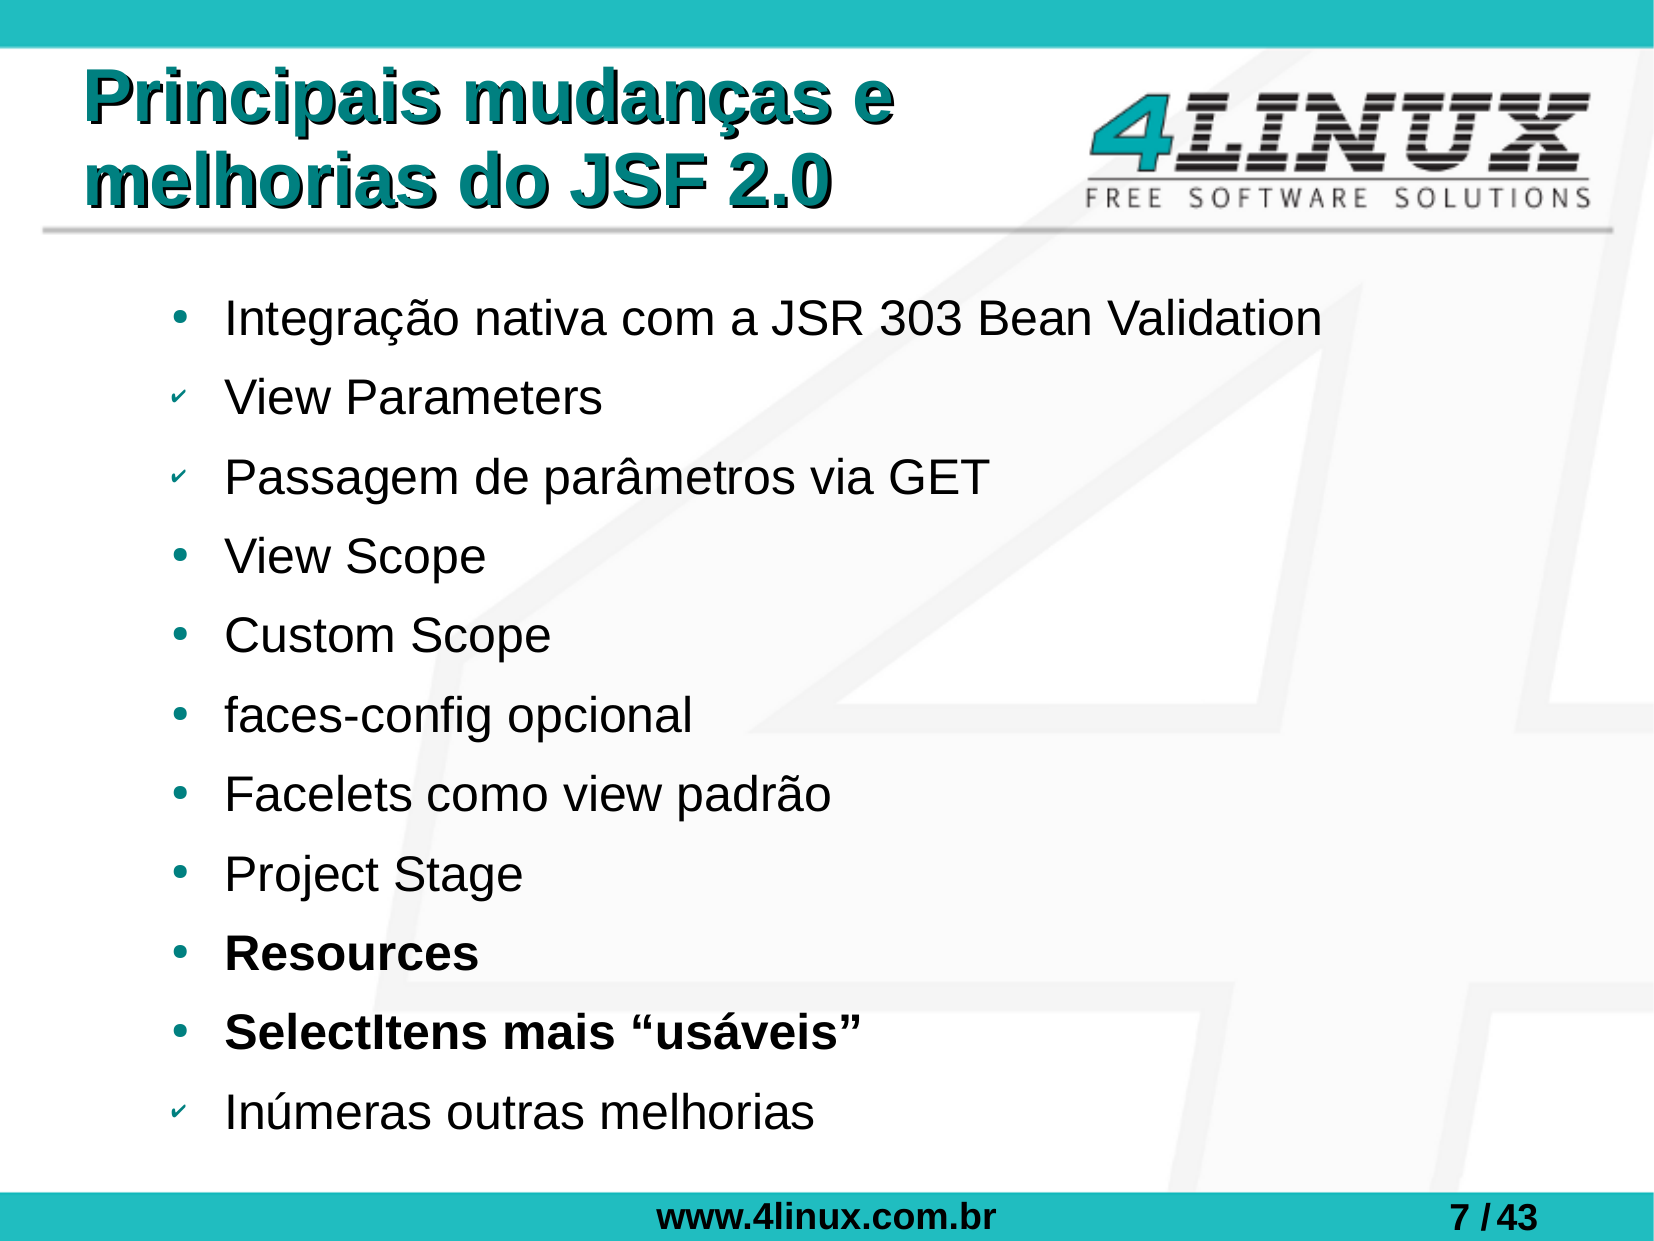

# Principais mudanças e melhorias do JSF 2.0
Integração nativa com a JSR 303 Bean Validation
View Parameters
Passagem de parâmetros via GET
View Scope
Custom Scope
faces-config opcional
Facelets como view padrão
Project Stage
Resources
SelectItens mais “usáveis”
Inúmeras outras melhorias